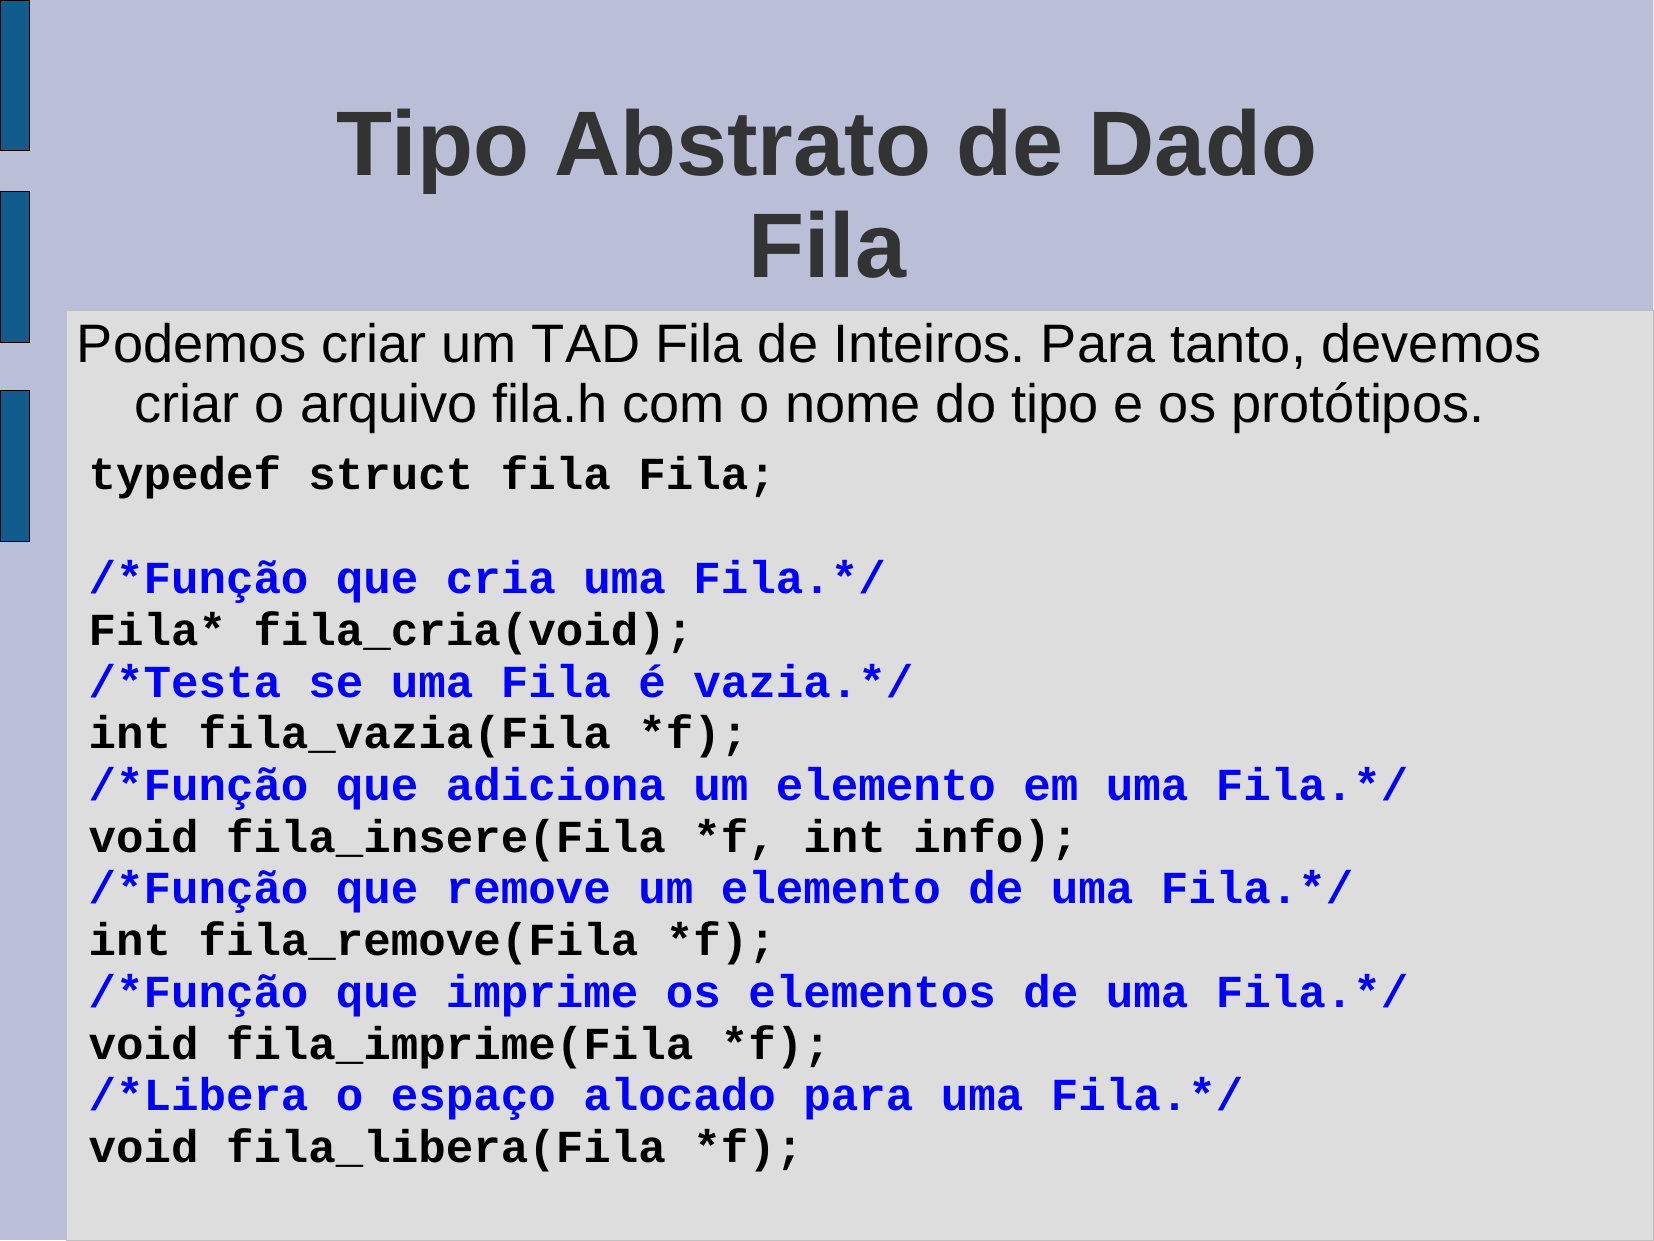

# Tipo Abstrato de Dado Fila
Podemos criar um TAD Fila de Inteiros. Para tanto, devemos criar o arquivo fila.h com o nome do tipo e os protótipos.
typedef struct fila Fila;
/*Função que cria uma Fila.*/
Fila* fila_cria(void);
/*Testa se uma Fila é vazia.*/
int fila_vazia(Fila *f);
/*Função que adiciona um elemento em uma Fila.*/
void fila_insere(Fila *f, int info);
/*Função que remove um elemento de uma Fila.*/
int fila_remove(Fila *f);
/*Função que imprime os elementos de uma Fila.*/
void fila_imprime(Fila *f);
/*Libera o espaço alocado para uma Fila.*/
void fila_libera(Fila *f);